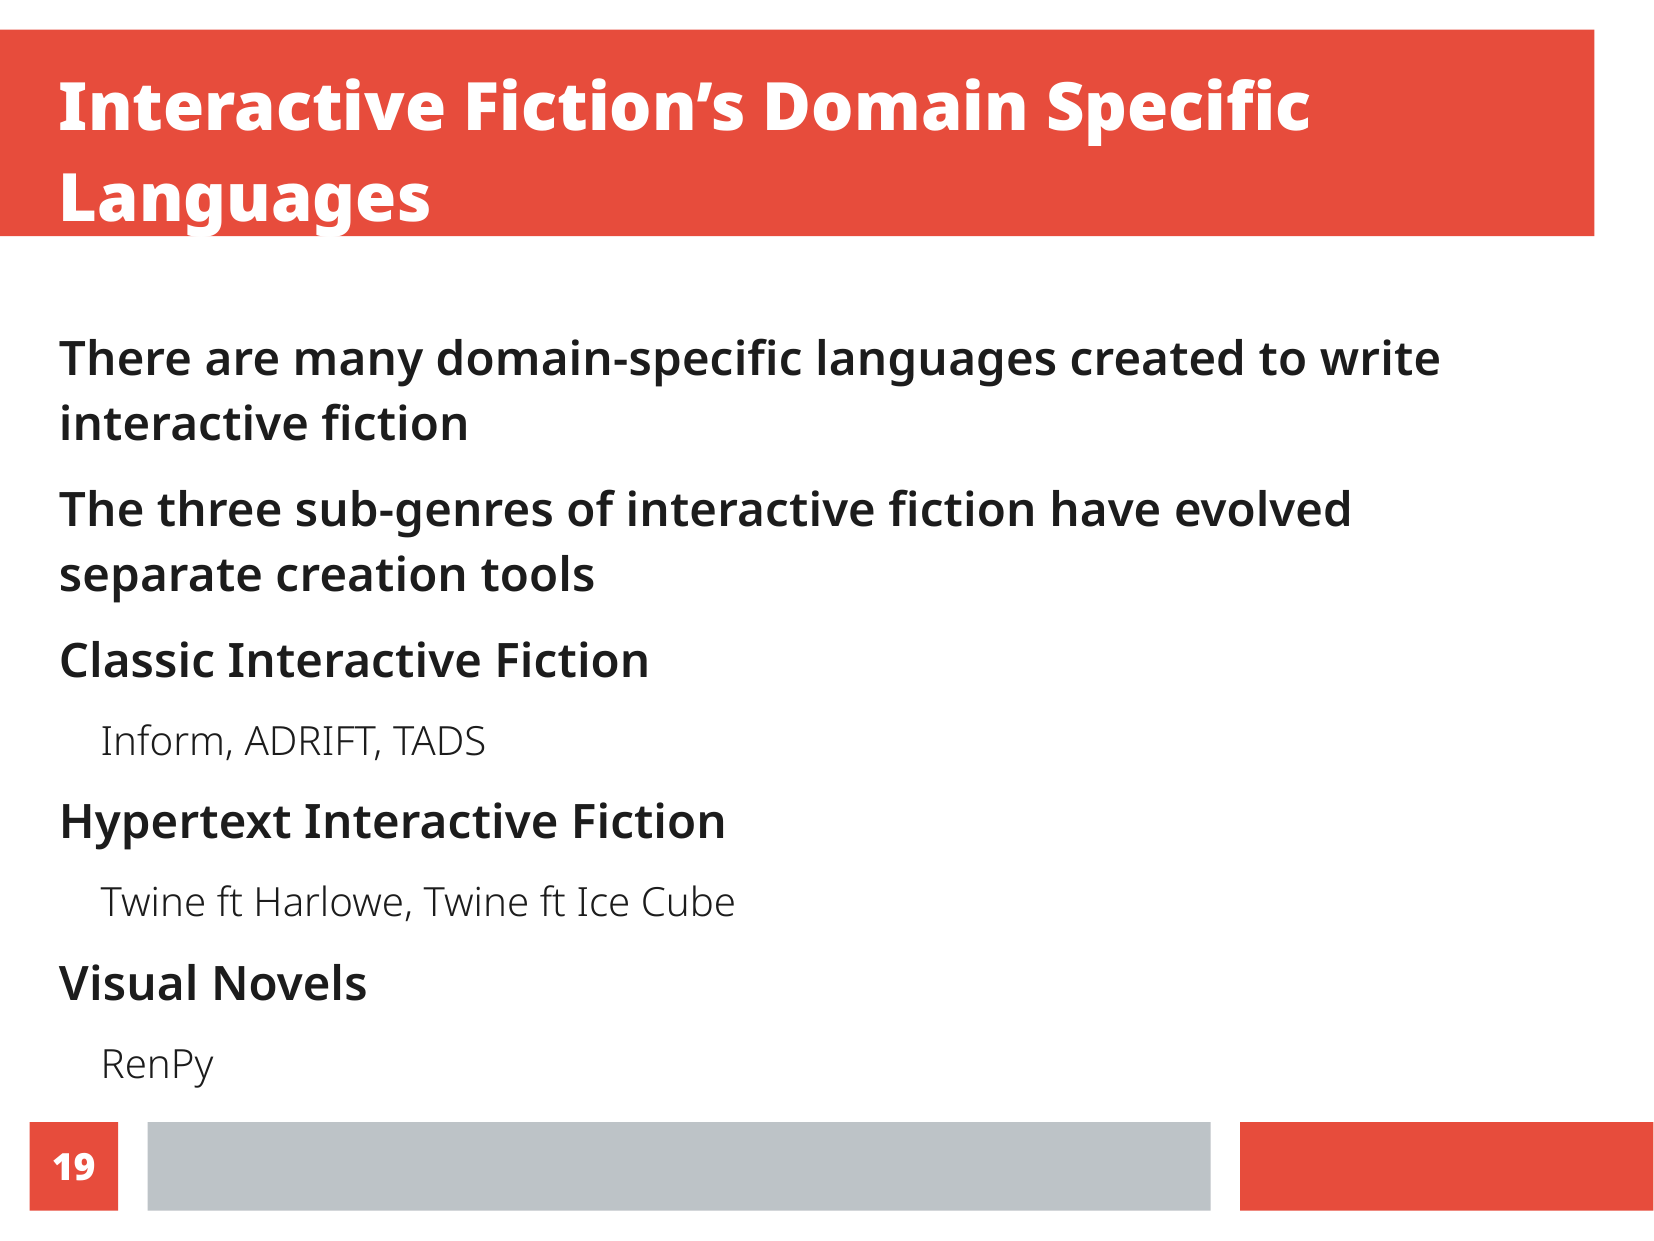

# Interactive Fiction’s Domain Specific Languages
There are many domain-specific languages created to write interactive fiction
The three sub-genres of interactive fiction have evolved separate creation tools
Classic Interactive Fiction
Inform, ADRIFT, TADS
Hypertext Interactive Fiction
Twine ft Harlowe, Twine ft Ice Cube
Visual Novels
RenPy
19